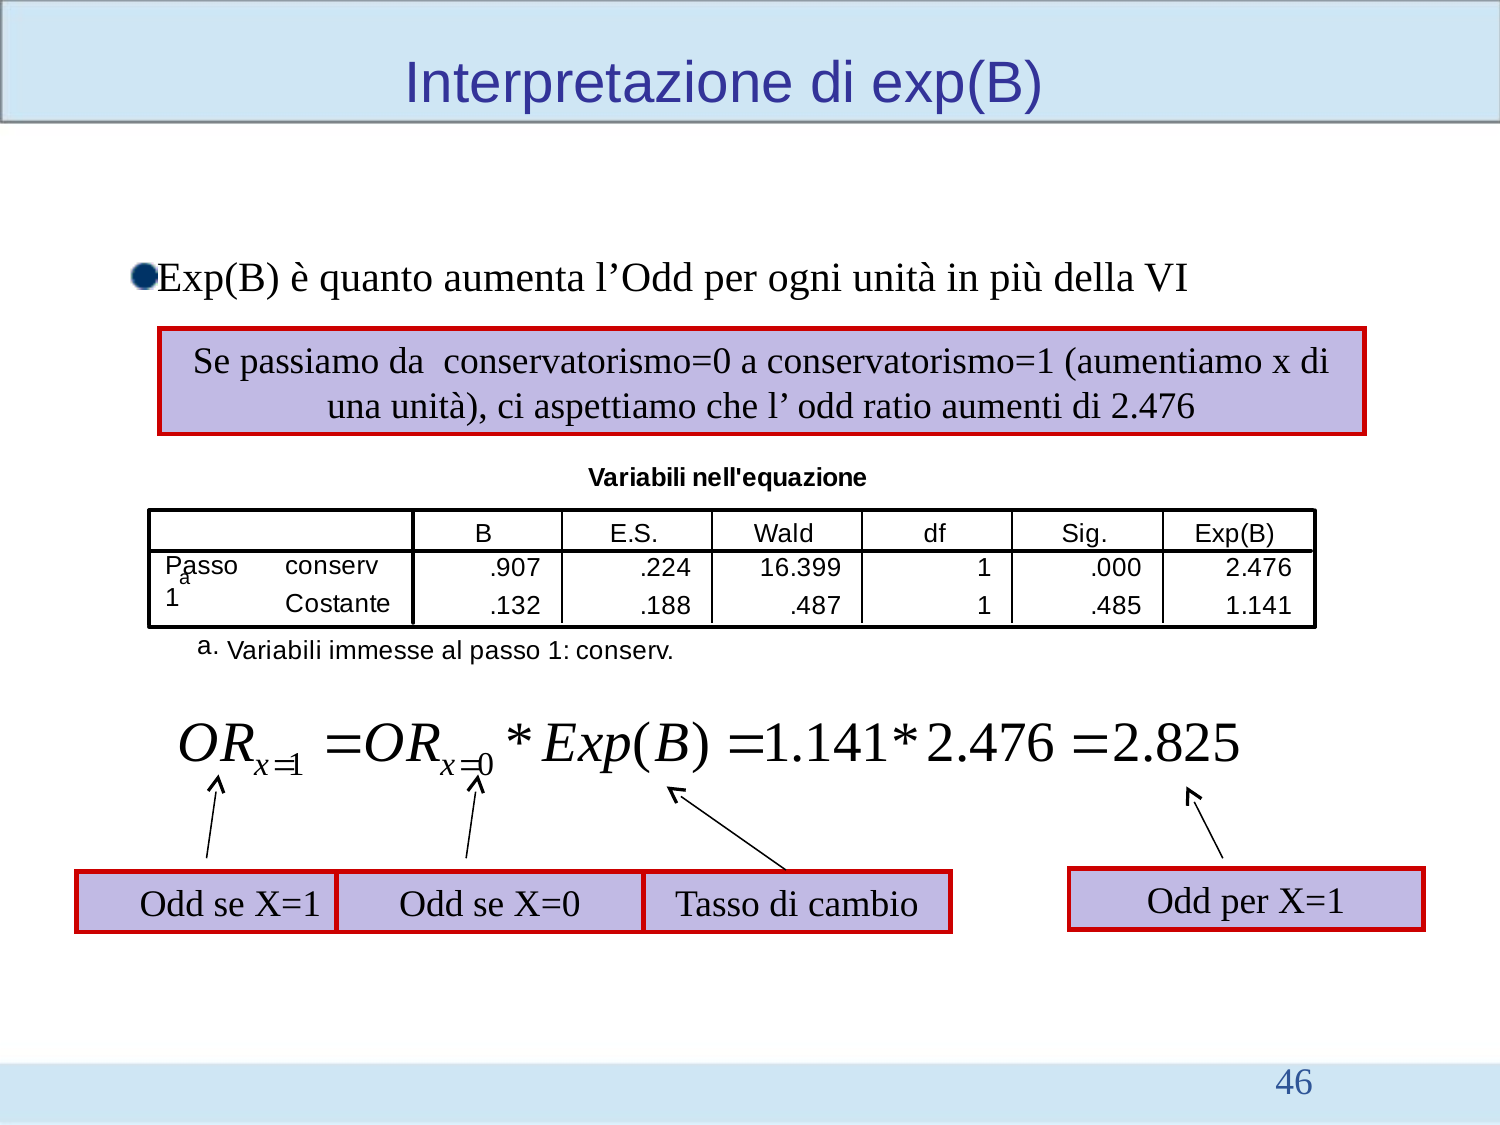

Interpretazione di exp(B)
Exp(B) è quanto aumenta l’Odd per ogni unità in più della VI
Se passiamo da conservatorismo=0 a conservatorismo=1 (aumentiamo x di una unità), ci aspettiamo che l’ odd ratio aumenti di 2.476
Odd per X=1
Odd se X=1
Odd se X=0
Tasso di cambio